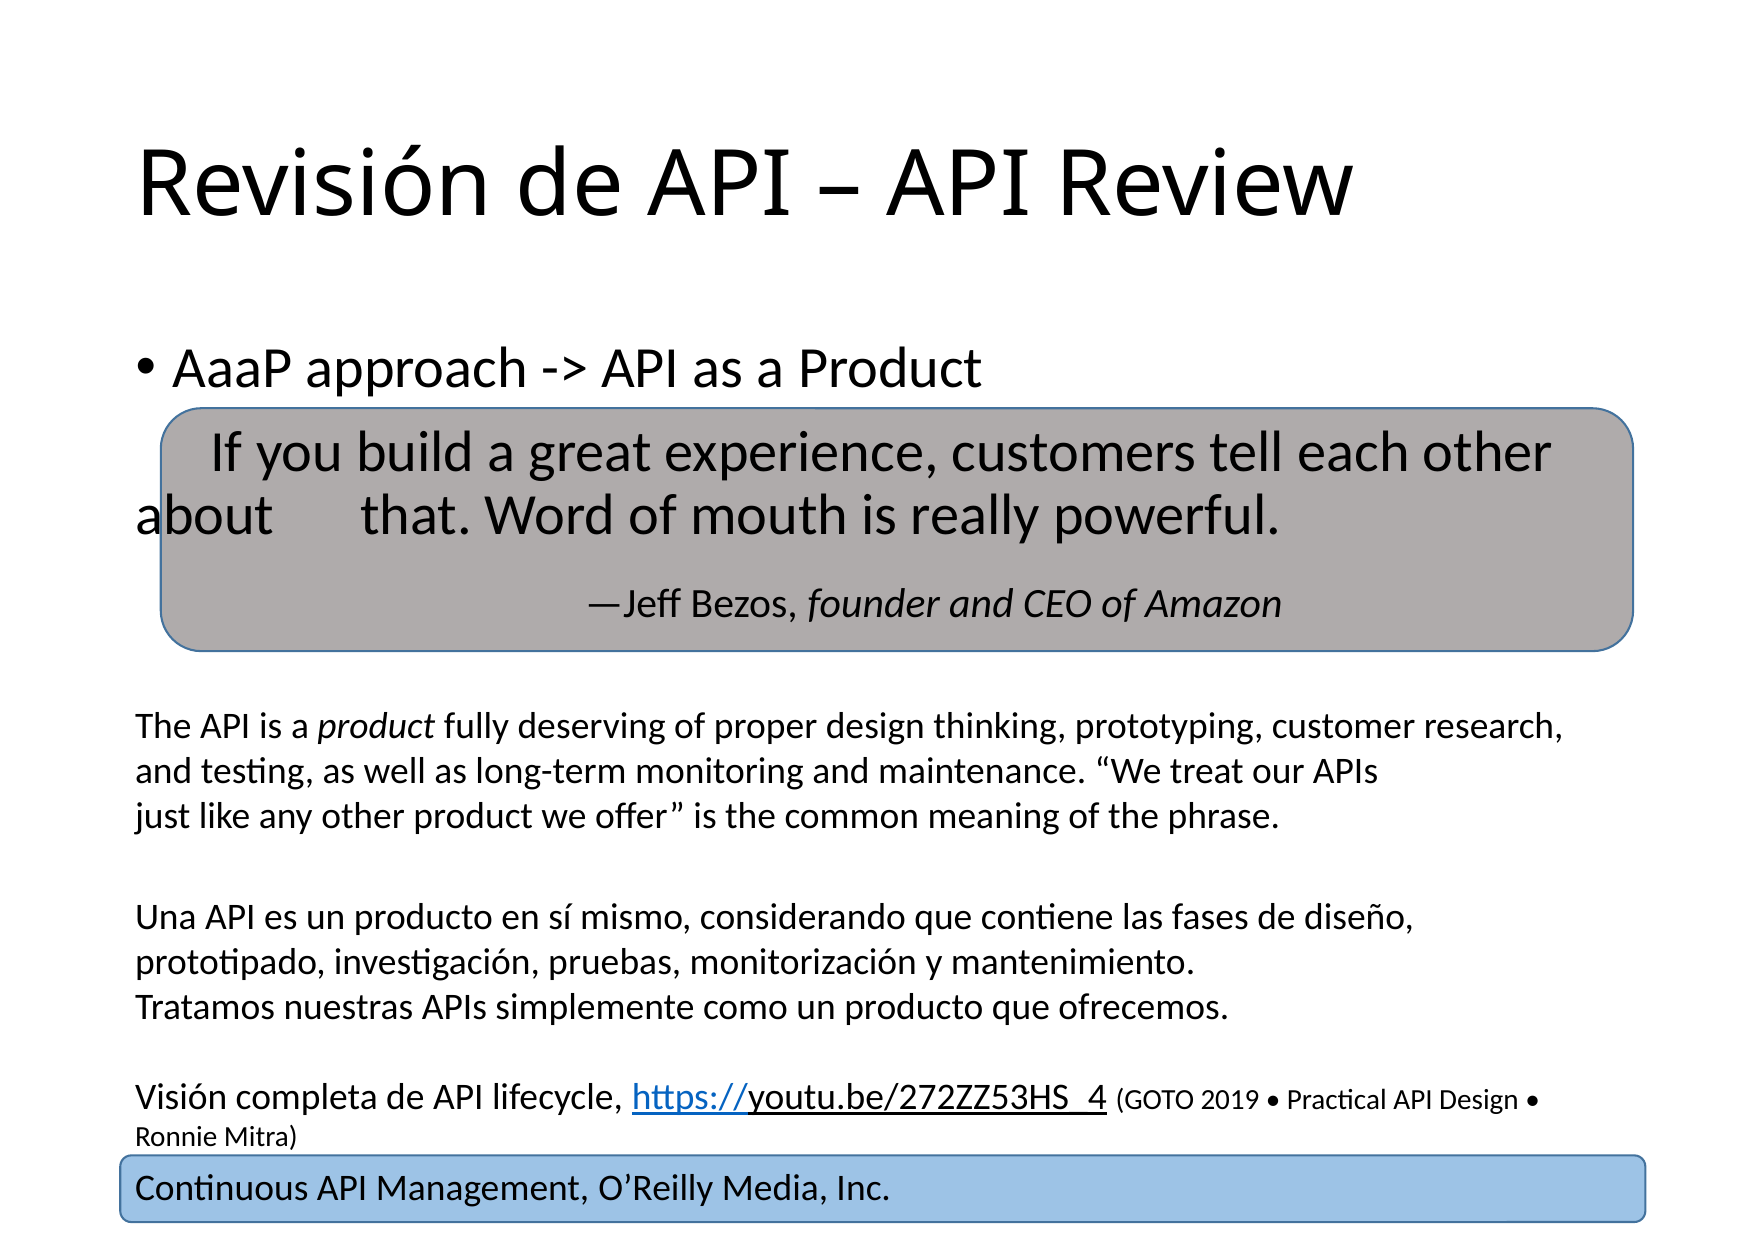

# Revisión de API – API Review
AaaP approach -> API as a Product
	If you build a great experience, customers tell each other about 	that. Word of mouth is really powerful.
						—Jeff Bezos, founder and CEO of Amazon
The API is a product fully deserving of proper design thinking, prototyping, customer research,
and testing, as well as long-term monitoring and maintenance. “We treat our APIs
just like any other product we offer” is the common meaning of the phrase.
Una API es un producto en sí mismo, considerando que contiene las fases de diseño, prototipado, investigación, pruebas, monitorización y mantenimiento.
Tratamos nuestras APIs simplemente como un producto que ofrecemos.
Visión completa de API lifecycle, https://youtu.be/272ZZ53HS_4 (GOTO 2019 • Practical API Design • Ronnie Mitra)
Continuous API Management, O’Reilly Media, Inc.